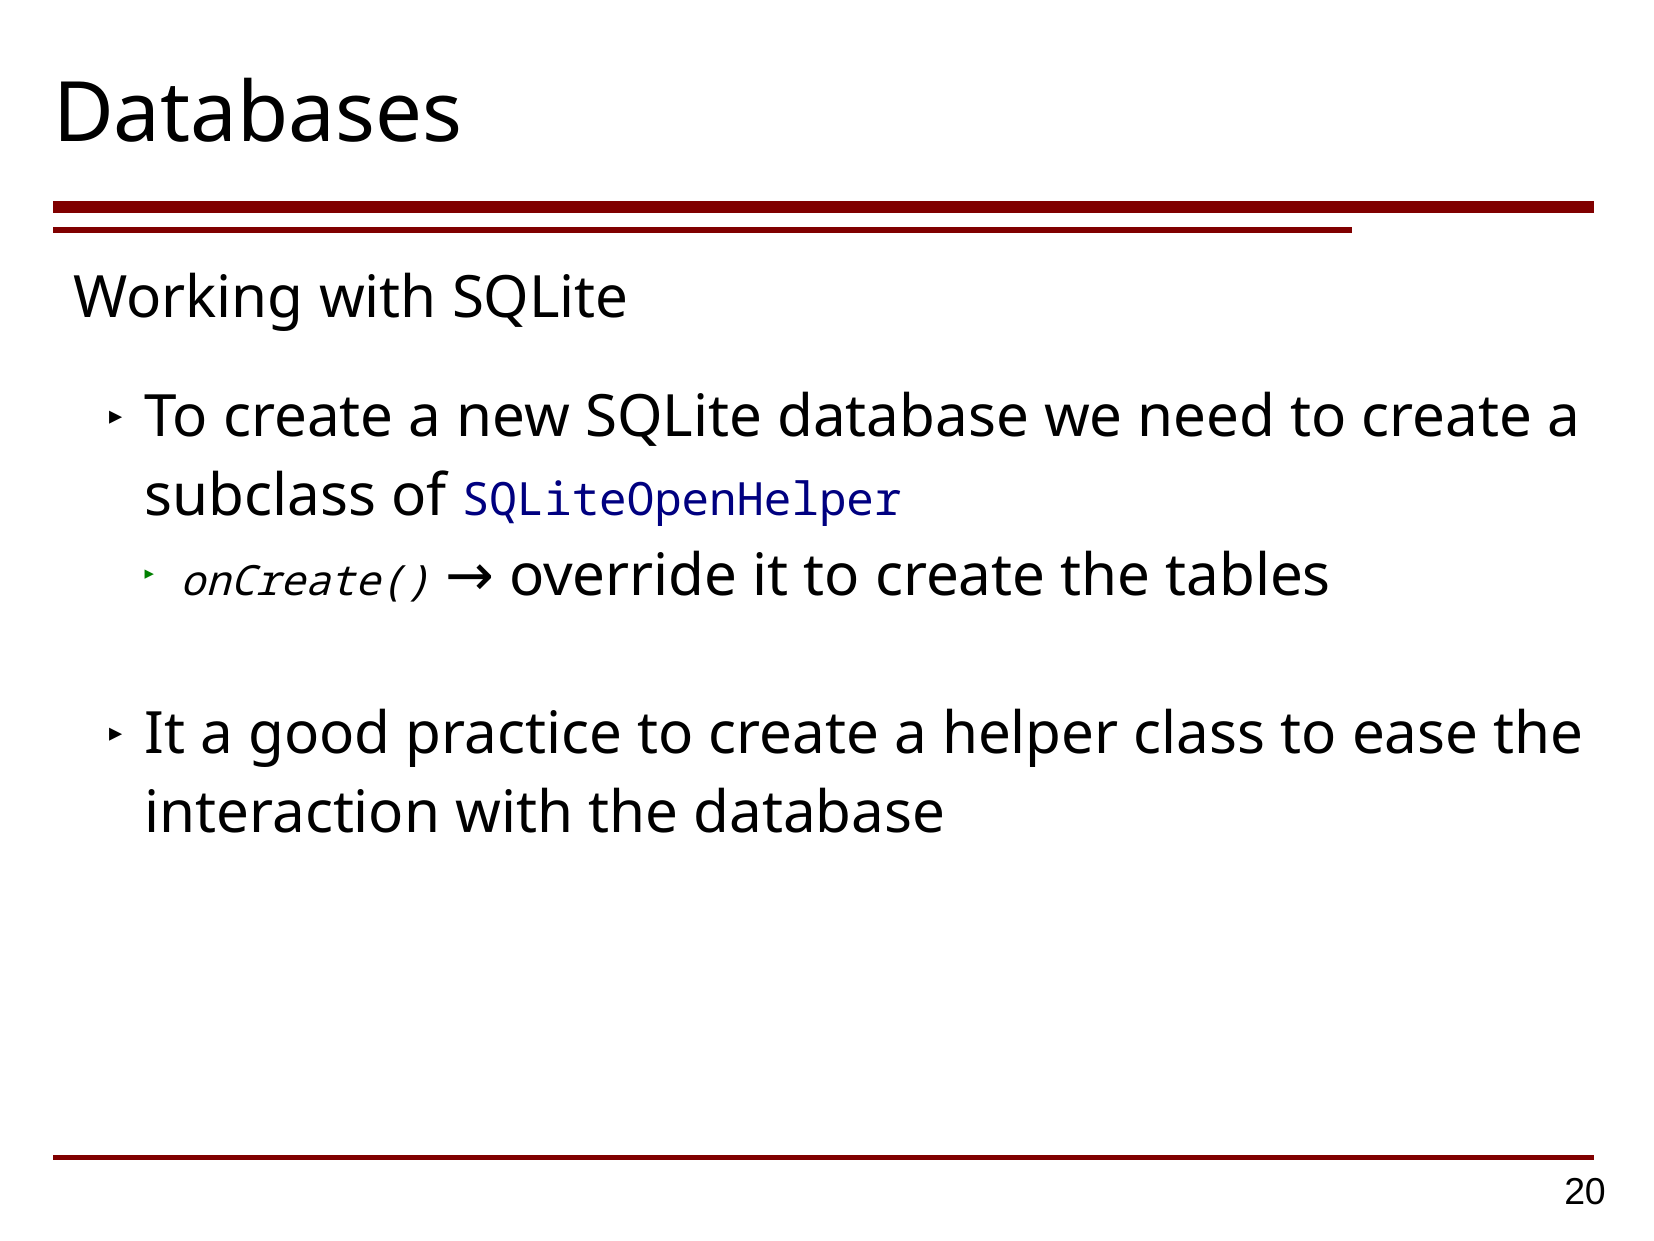

# Databases
Working with SQLite
To create a new SQLite database we need to create a subclass of SQLiteOpenHelper
onCreate() → override it to create the tables
It a good practice to create a helper class to ease the interaction with the database